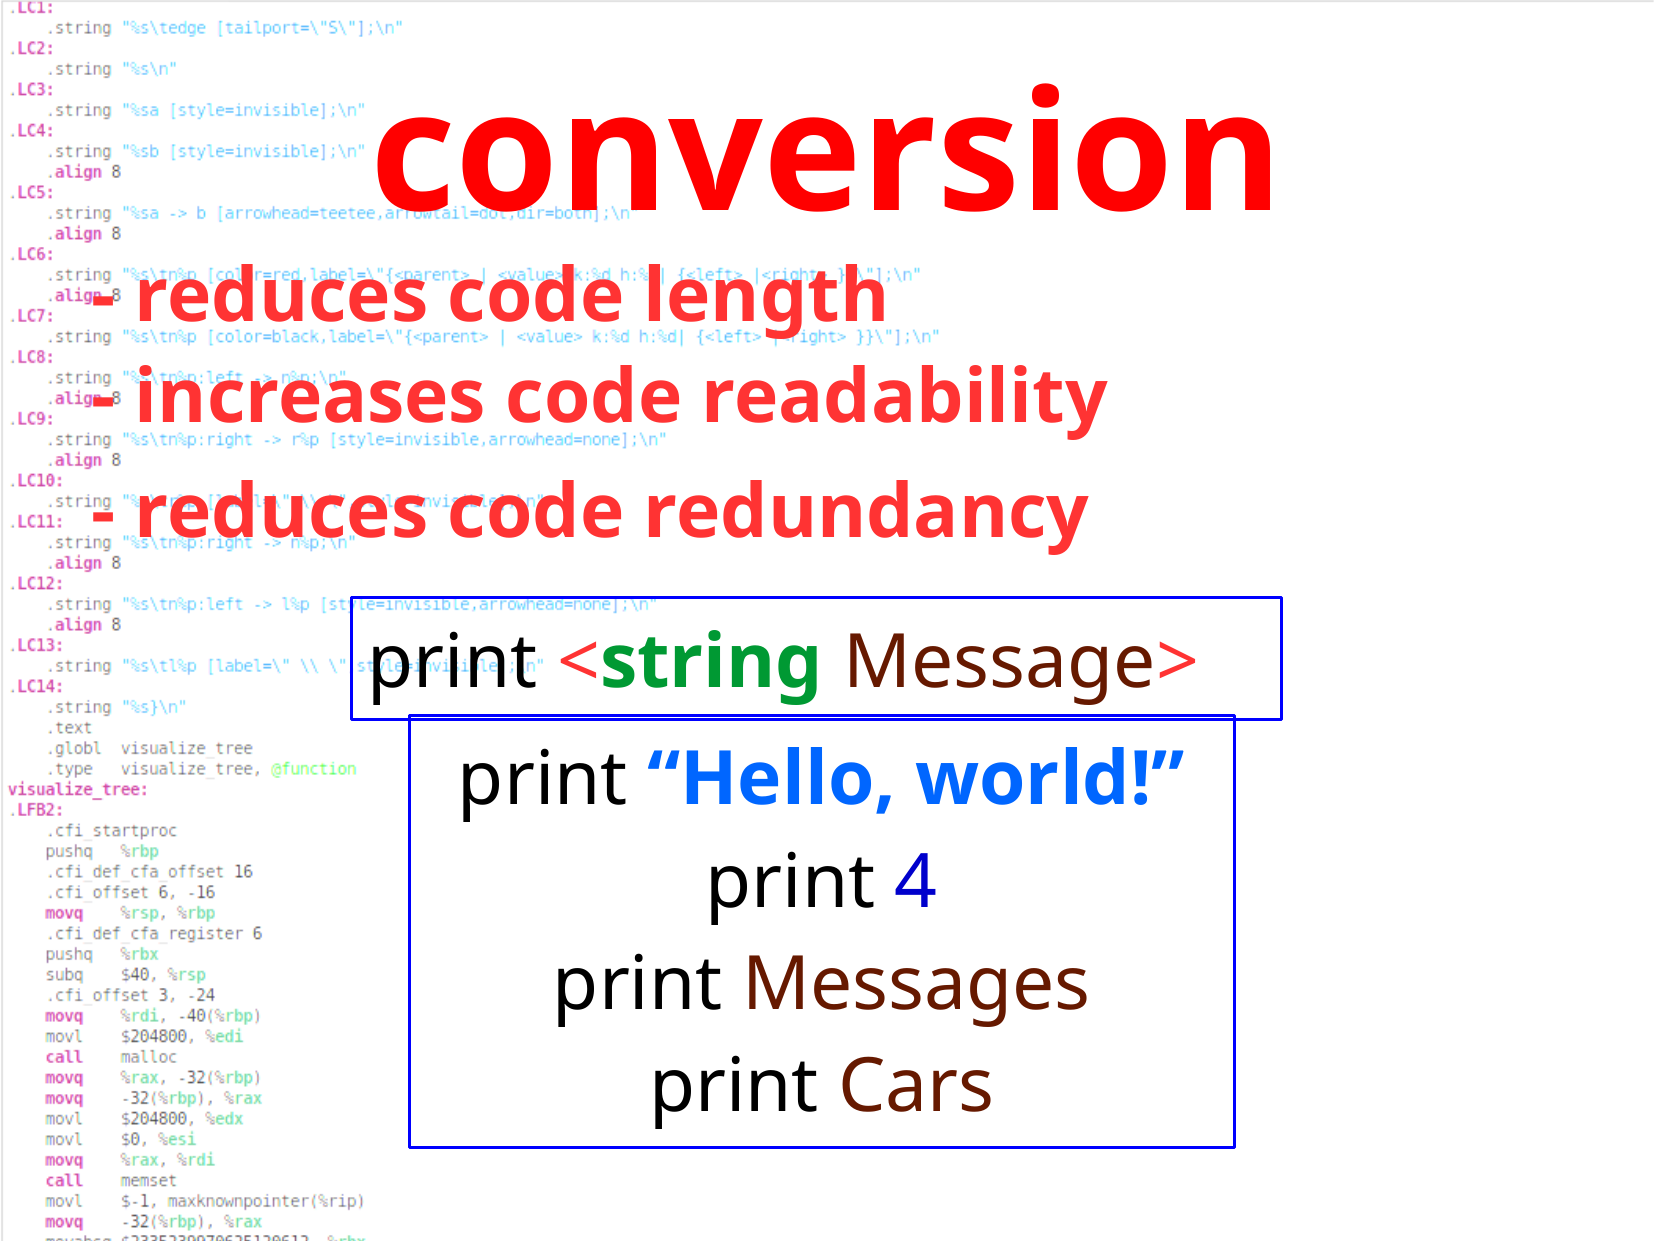

conversion
- reduces code length
- increases code readability
- reduces code redundancy
print <string Message>
print “Hello, world!”
print 4
print Messages
print Cars